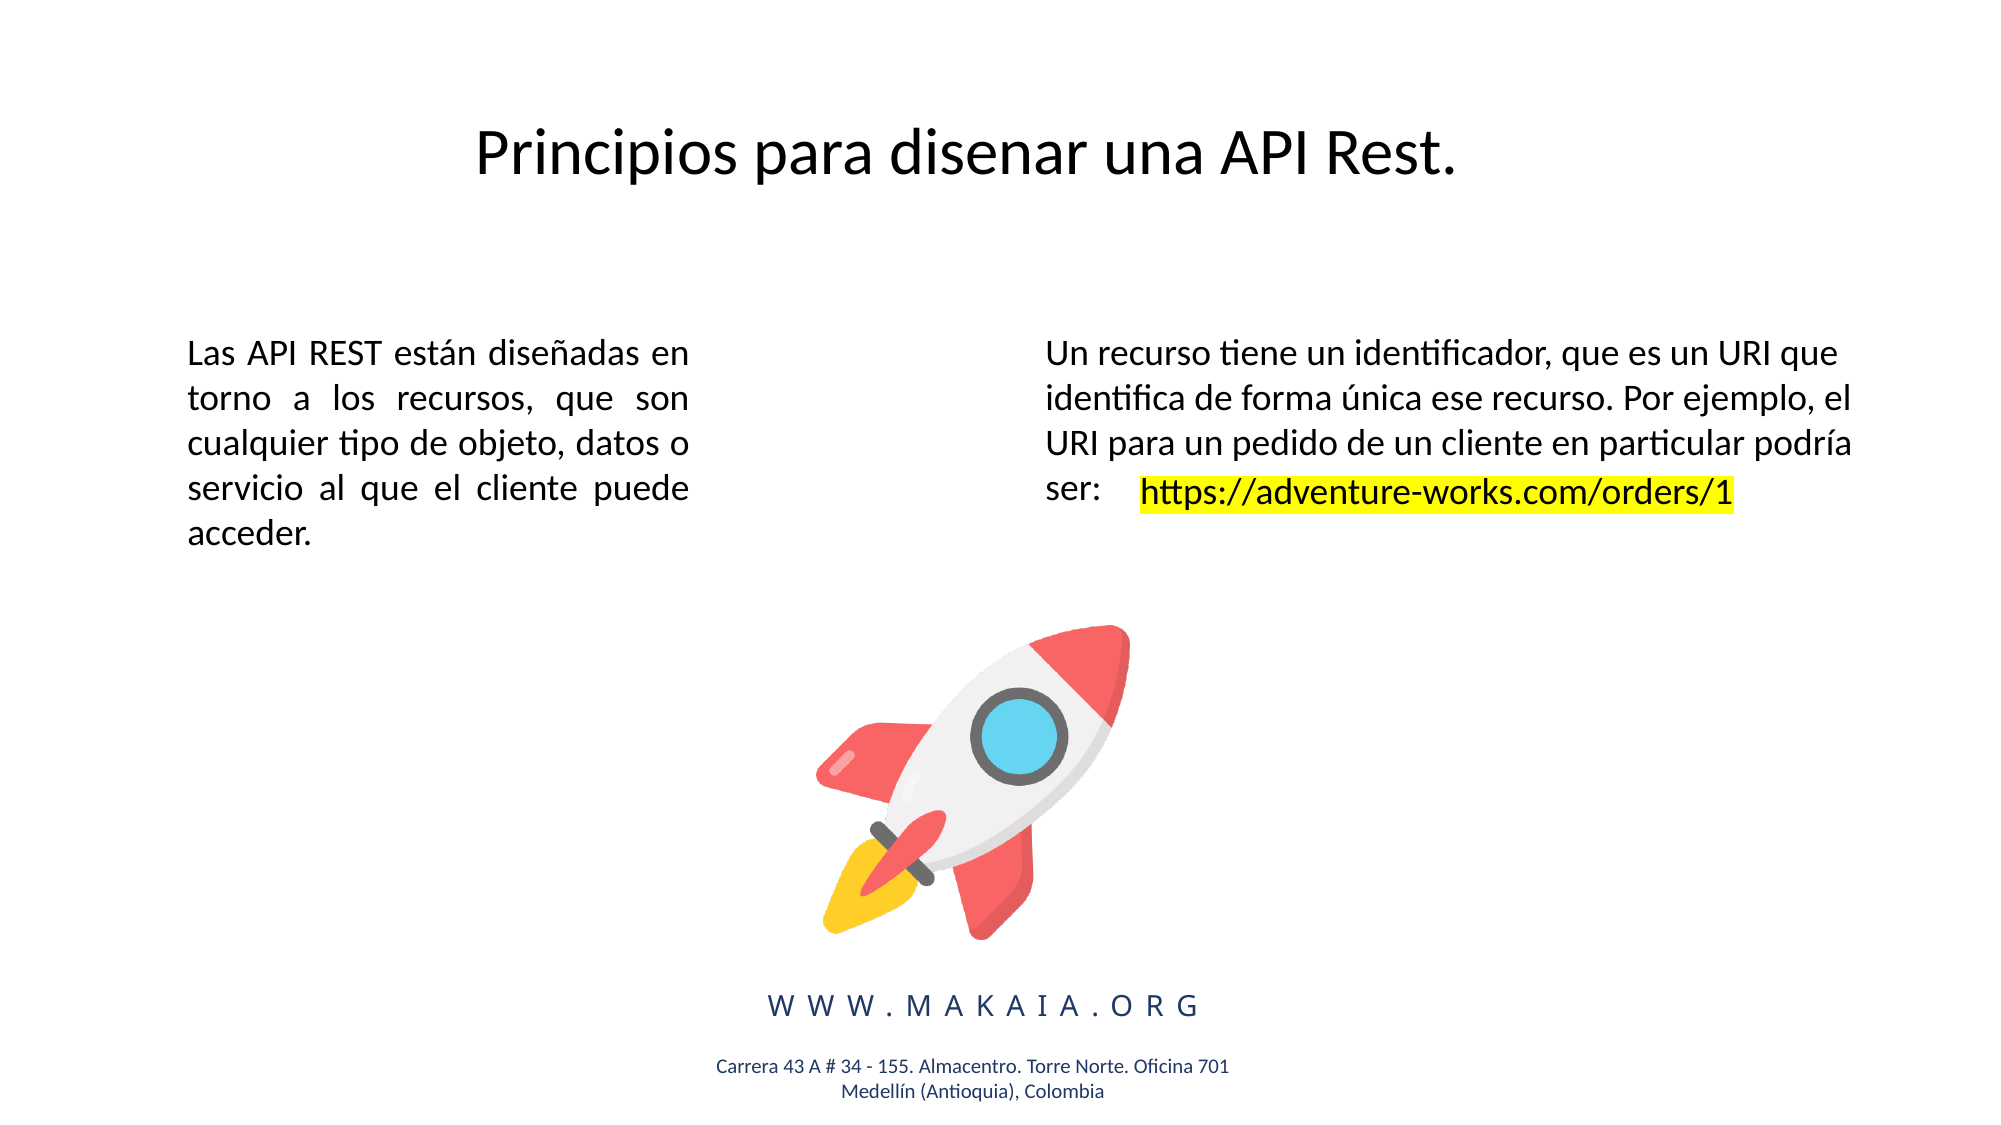

Principios para disenar una API Rest.
Las API REST están diseñadas en torno a los recursos, que son cualquier tipo de objeto, datos o servicio al que el cliente puede acceder.
Un recurso tiene un identificador, que es un URI que identifica de forma única ese recurso. Por ejemplo, el URI para un pedido de un cliente en particular podría ser:
https://adventure-works.com/orders/1
WWW.MAKAIA.ORG
Carrera 43 A # 34 - 155. Almacentro. Torre Norte. Oficina 701
Medellín (Antioquia), Colombia